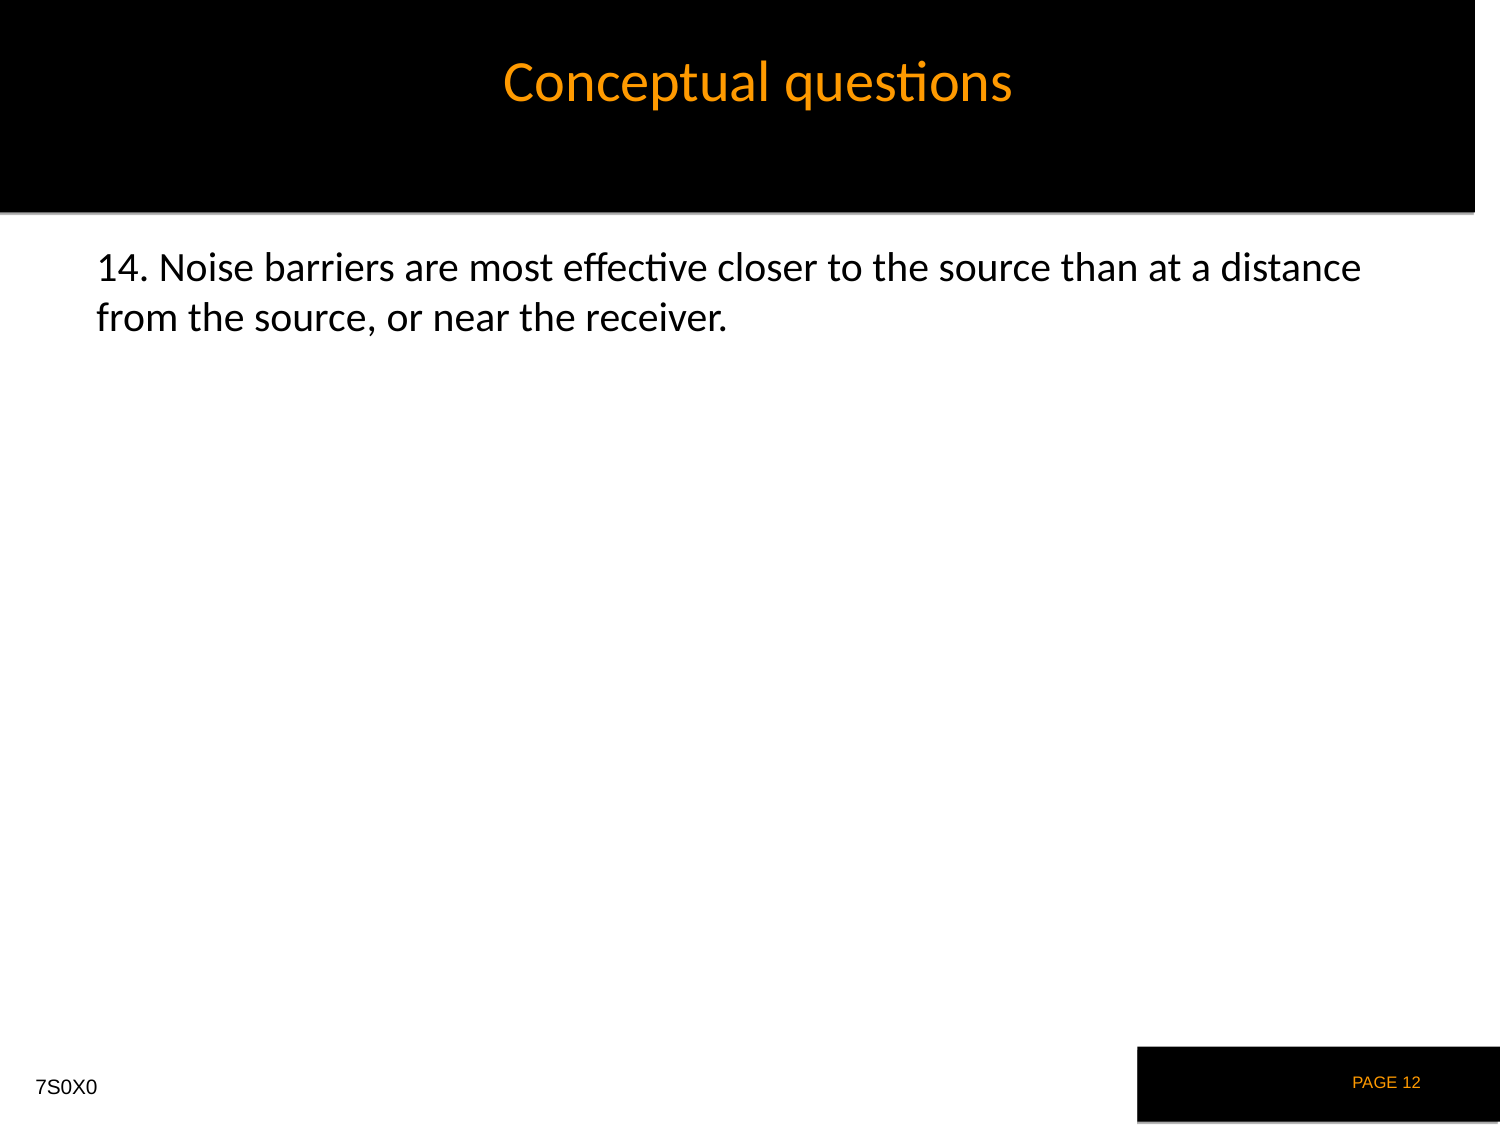

# Conceptual questions
14. Noise barriers are most effective closer to the source than at a distance from the source, or near the receiver.
PAGE 12
7S0X0
2017/02/09
PAGE